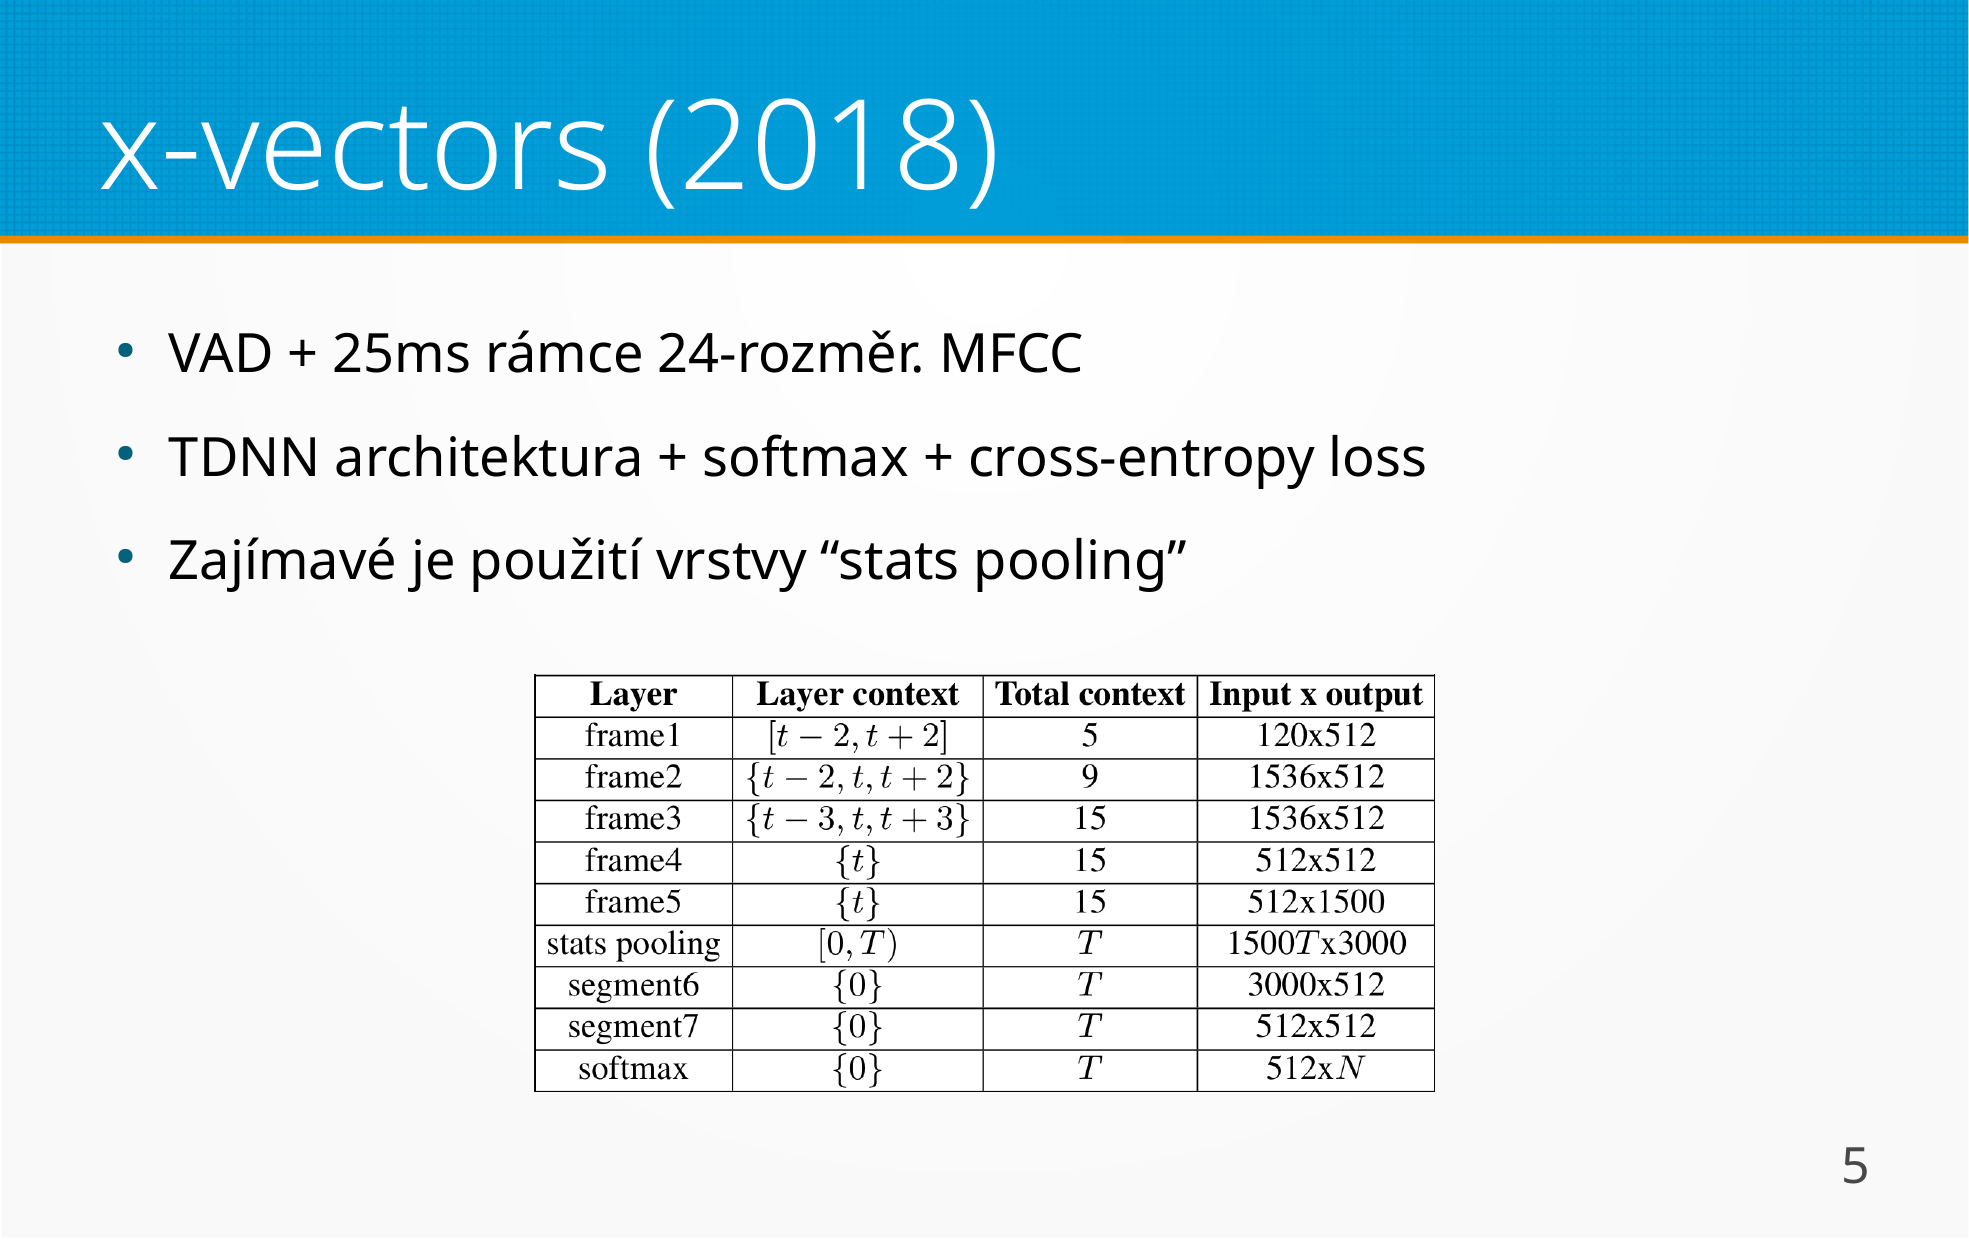

# x-vectors (2018)
VAD + 25ms rámce 24-rozměr. MFCC
TDNN architektura + softmax + cross-entropy loss
Zajímavé je použití vrstvy “stats pooling”
5